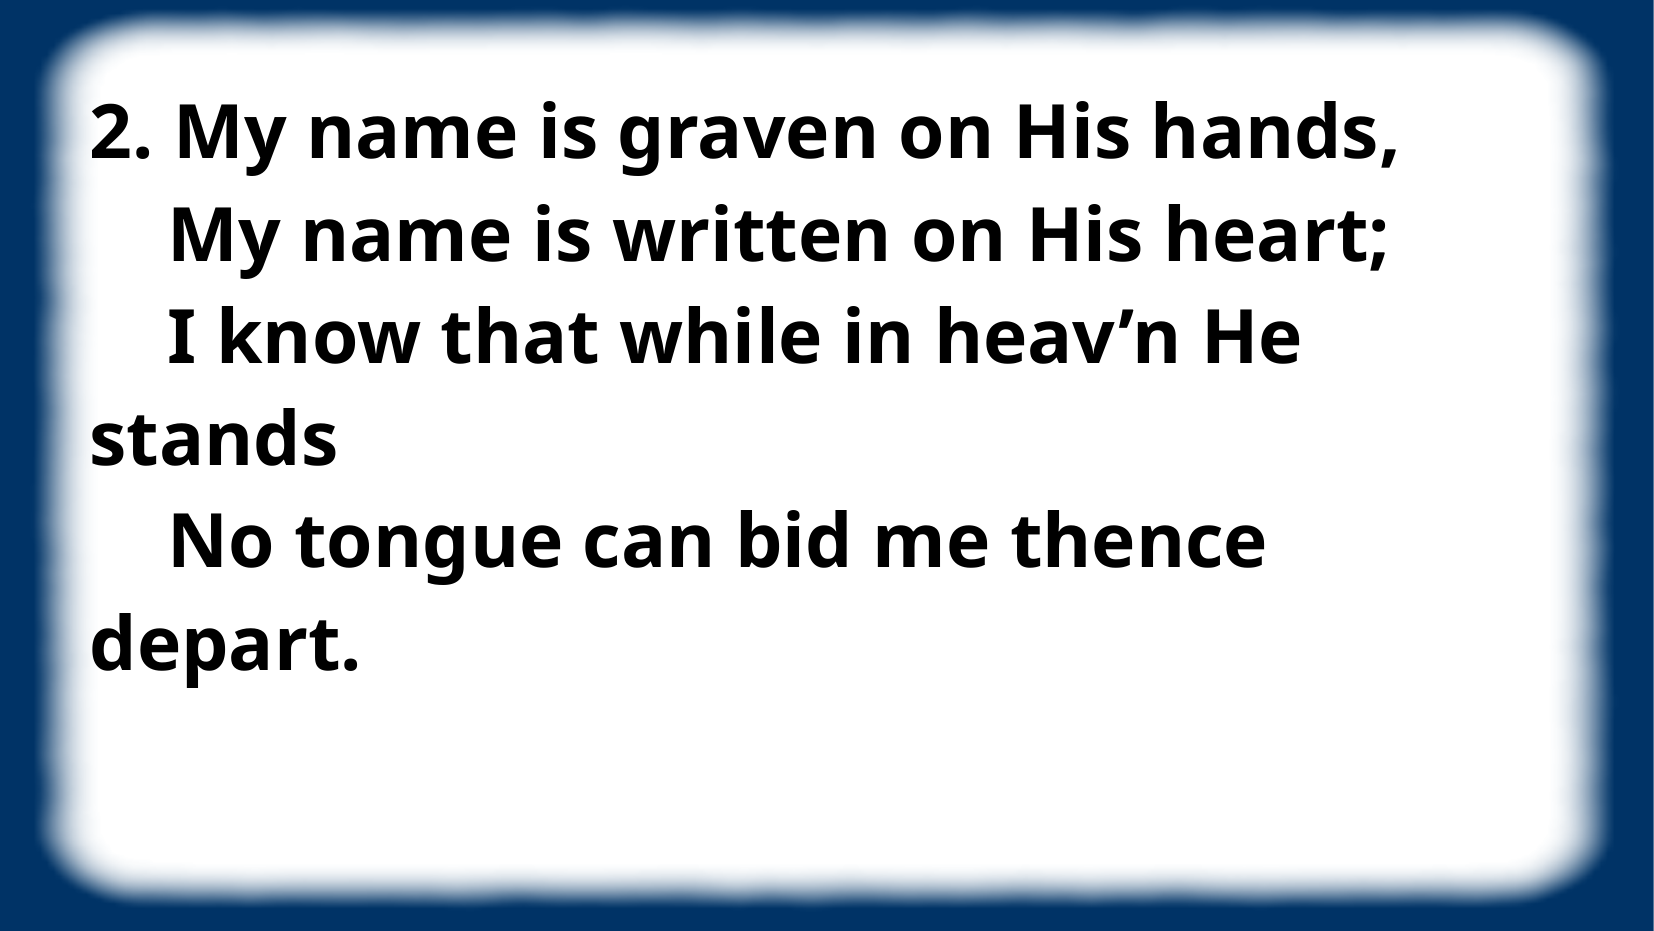

2. My name is graven on His hands,
 My name is written on His heart;
 I know that while in heav’n He stands
 No tongue can bid me thence depart.